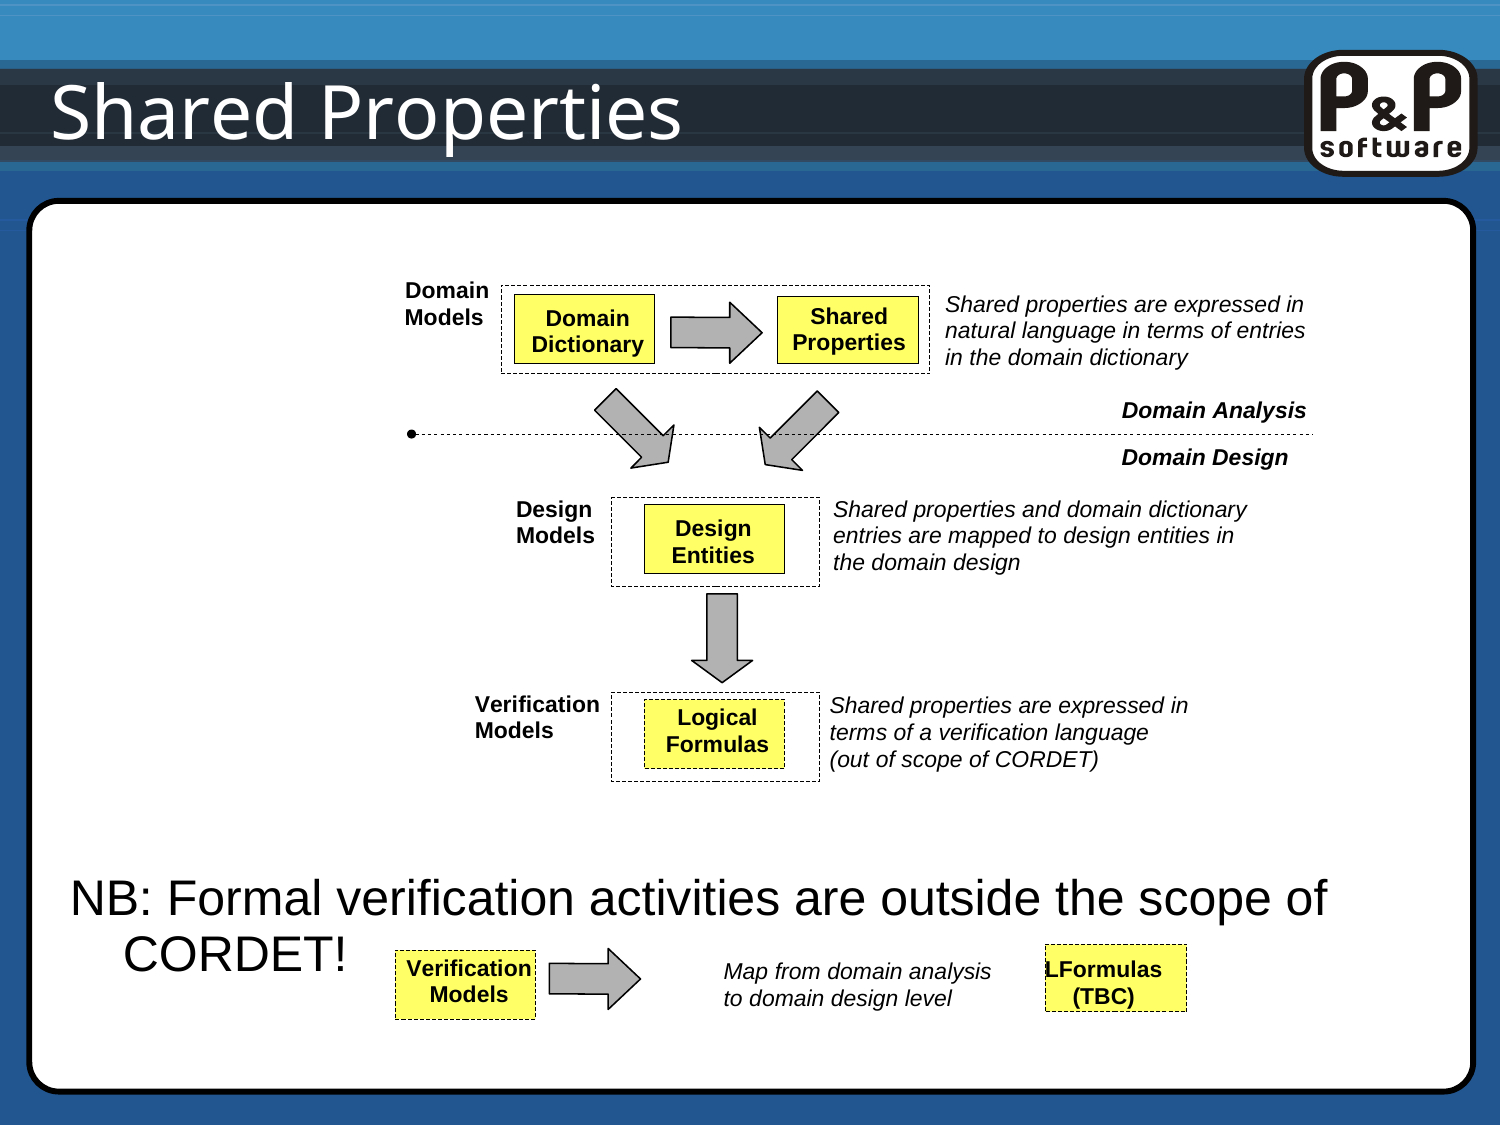

# Shared Properties
Domain
Models
Shared properties are expressed in
natural language in terms of entries
in the domain dictionary
Shared
Properties
Domain
Dictionary
Domain Analysis
Domain Design
Shared properties and domain dictionary
entries are mapped to design entities in
the domain design
Design
Models
Design
Entities
Verification
Models
Shared properties are expressed in
terms of a verification language
(out of scope of CORDET)
Logical
Formulas
NB: Formal verification activities are outside the scope of CORDET!
Verification
Models
LFormulas
(TBC)
Map from domain analysis
to domain design level